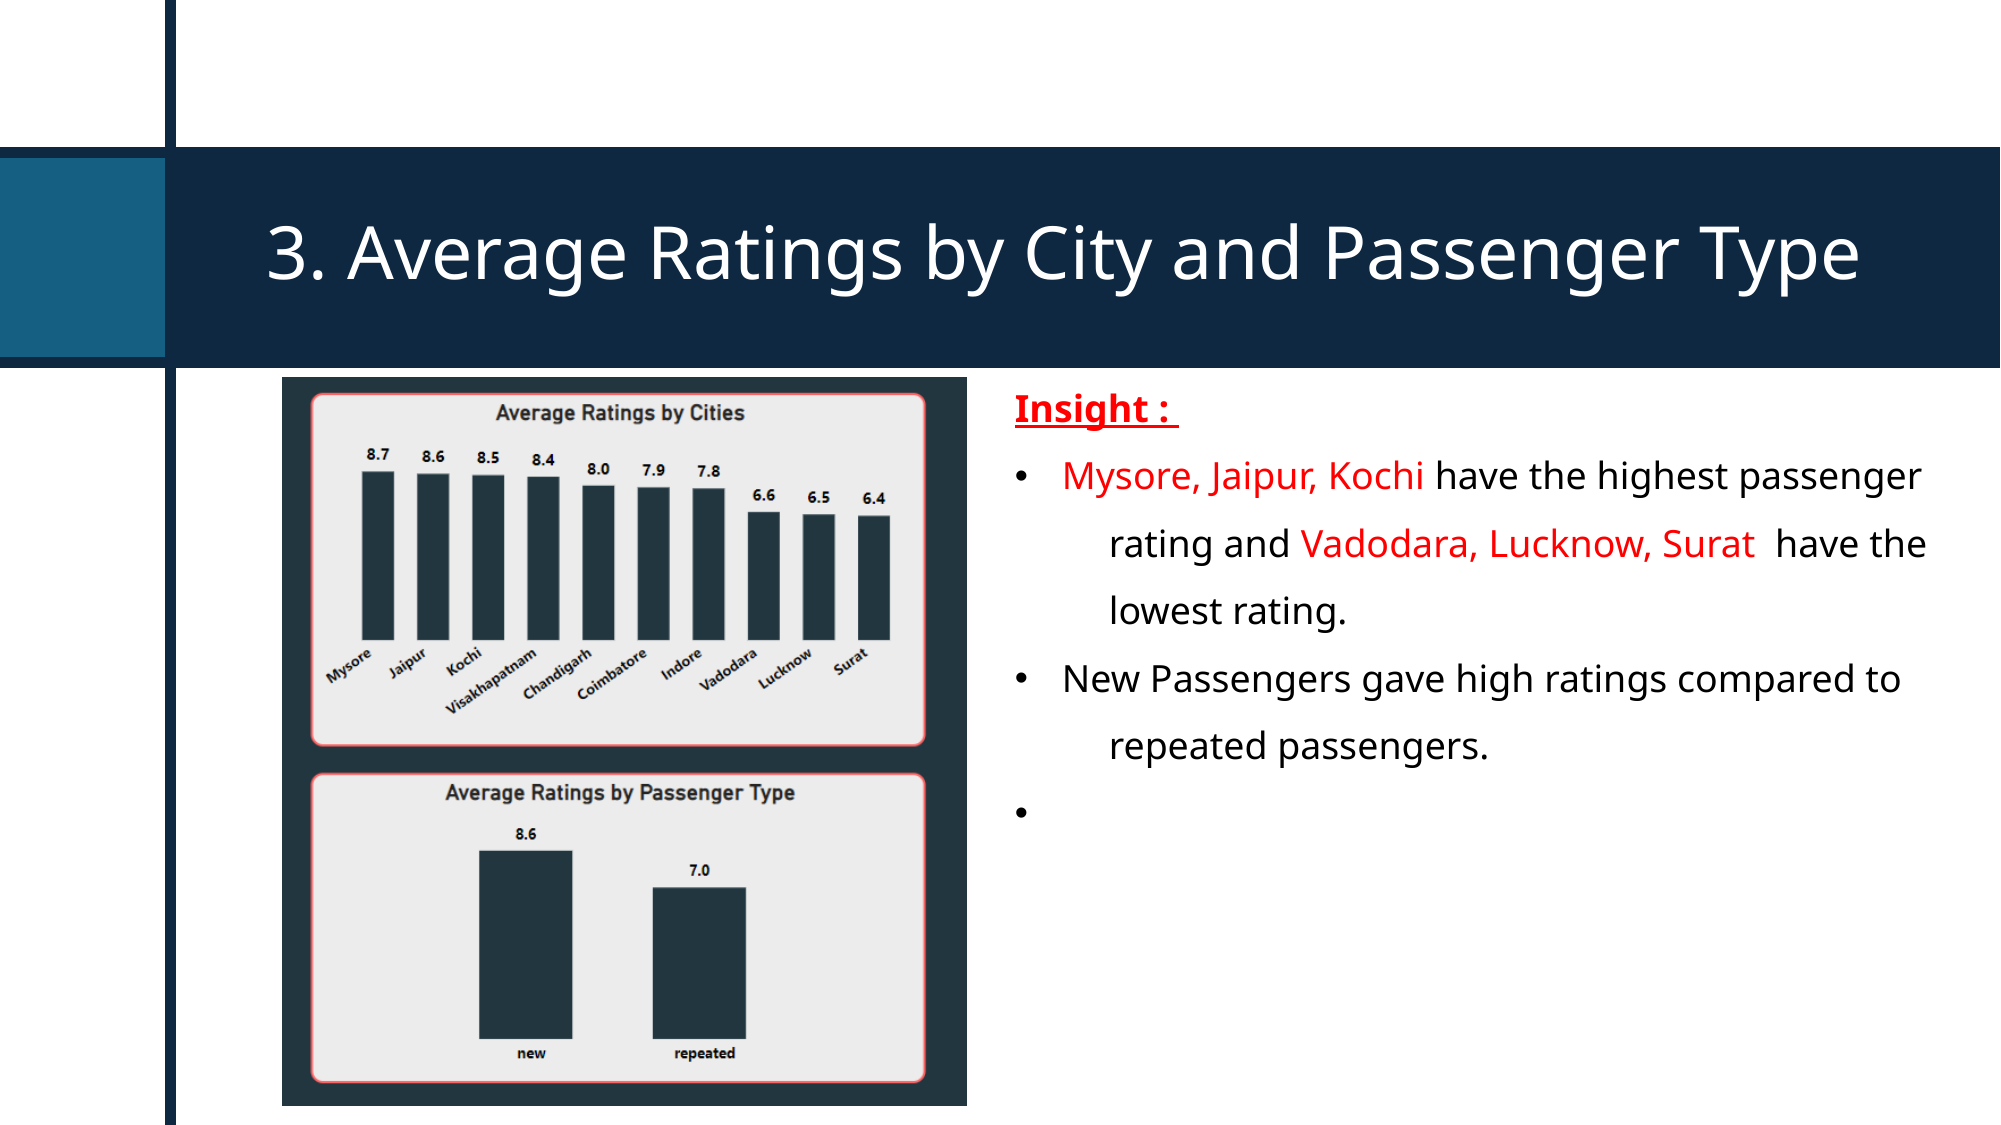

# 3. Average Ratings by City and Passenger Type
Insight :
Mysore, Jaipur, Kochi have the highest passenger rating and Vadodara, Lucknow, Surat have the lowest rating.
New Passengers gave high ratings compared to repeated passengers.
while Vadodara has the lowest rating.